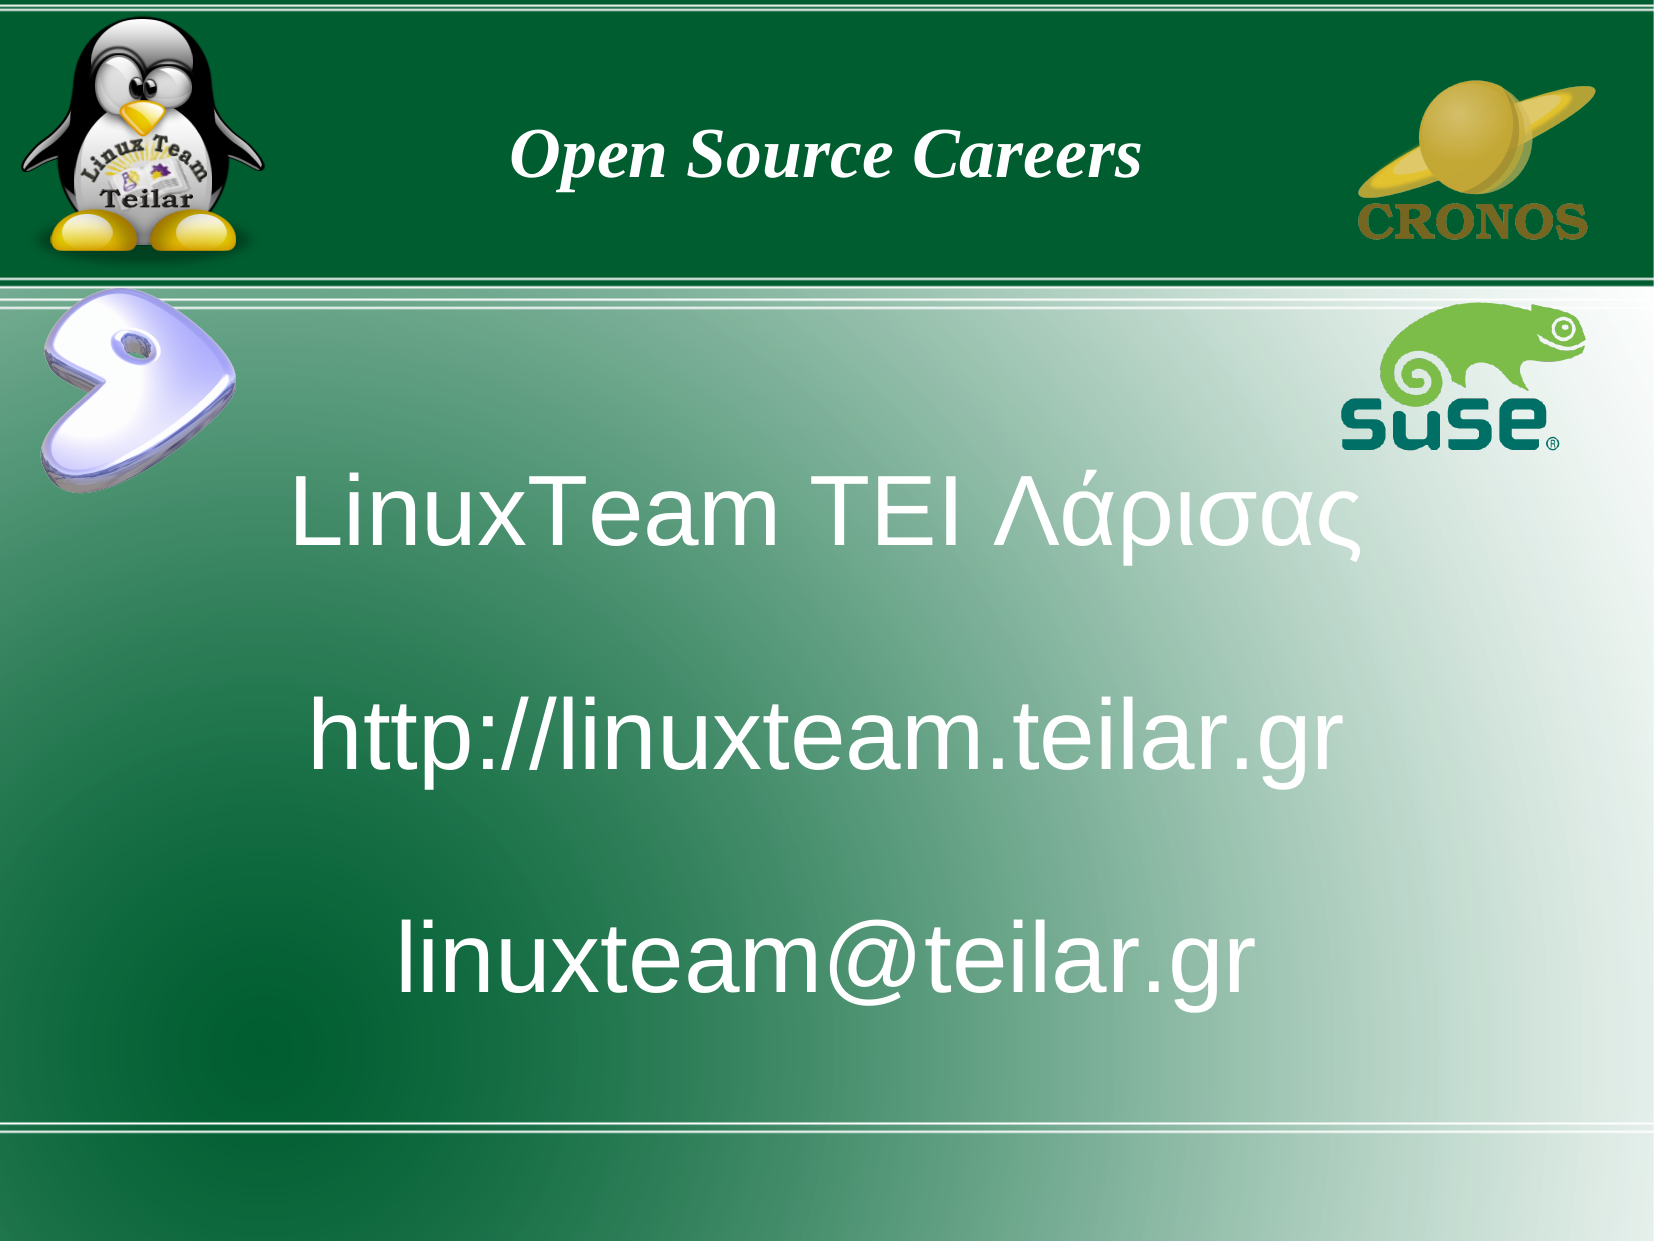

# Open Source Careers
LinuxTeam ΤΕΙ Λάρισας
http://linuxteam.teilar.gr
linuxteam@teilar.gr